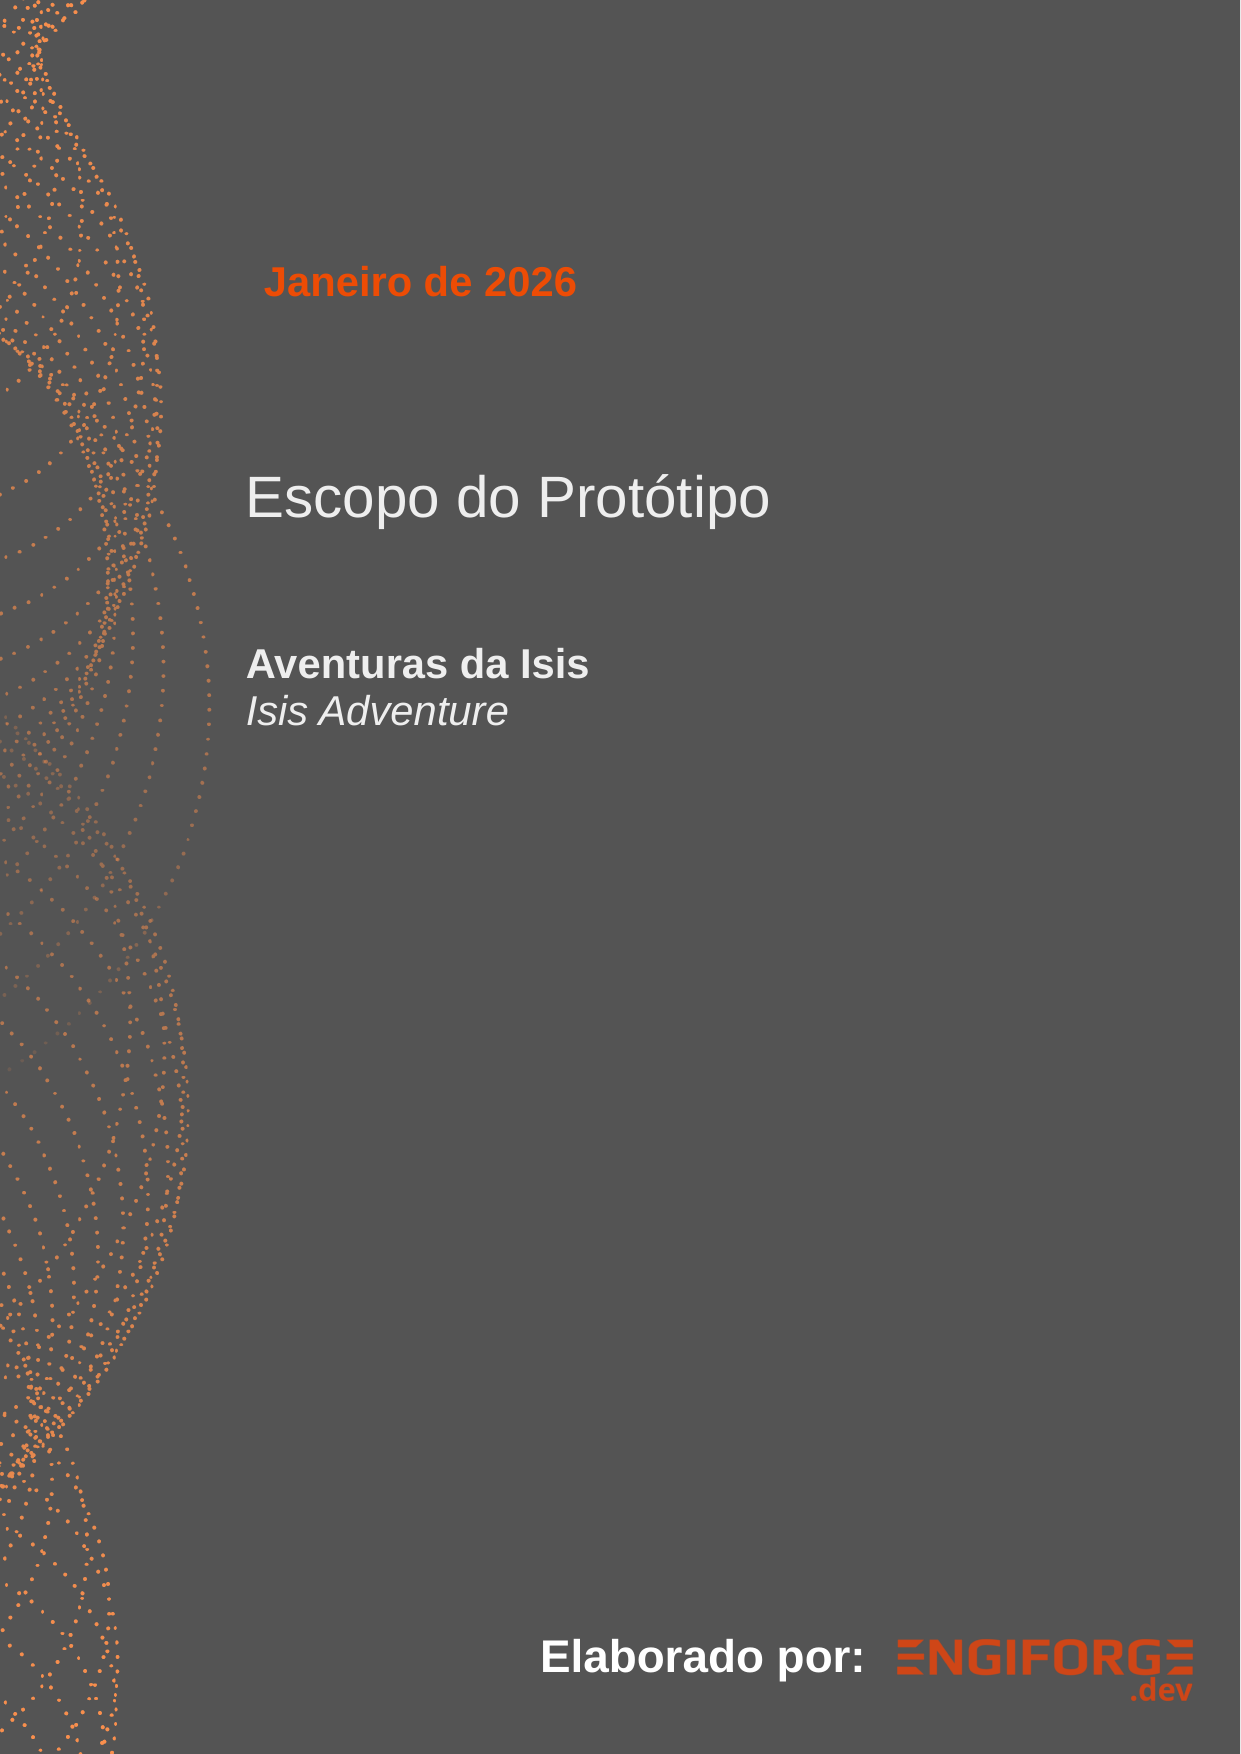

Janeiro de 2026
Escopo do Protótipo
Aventuras da Isis
Isis Adventure
Elaborado por: